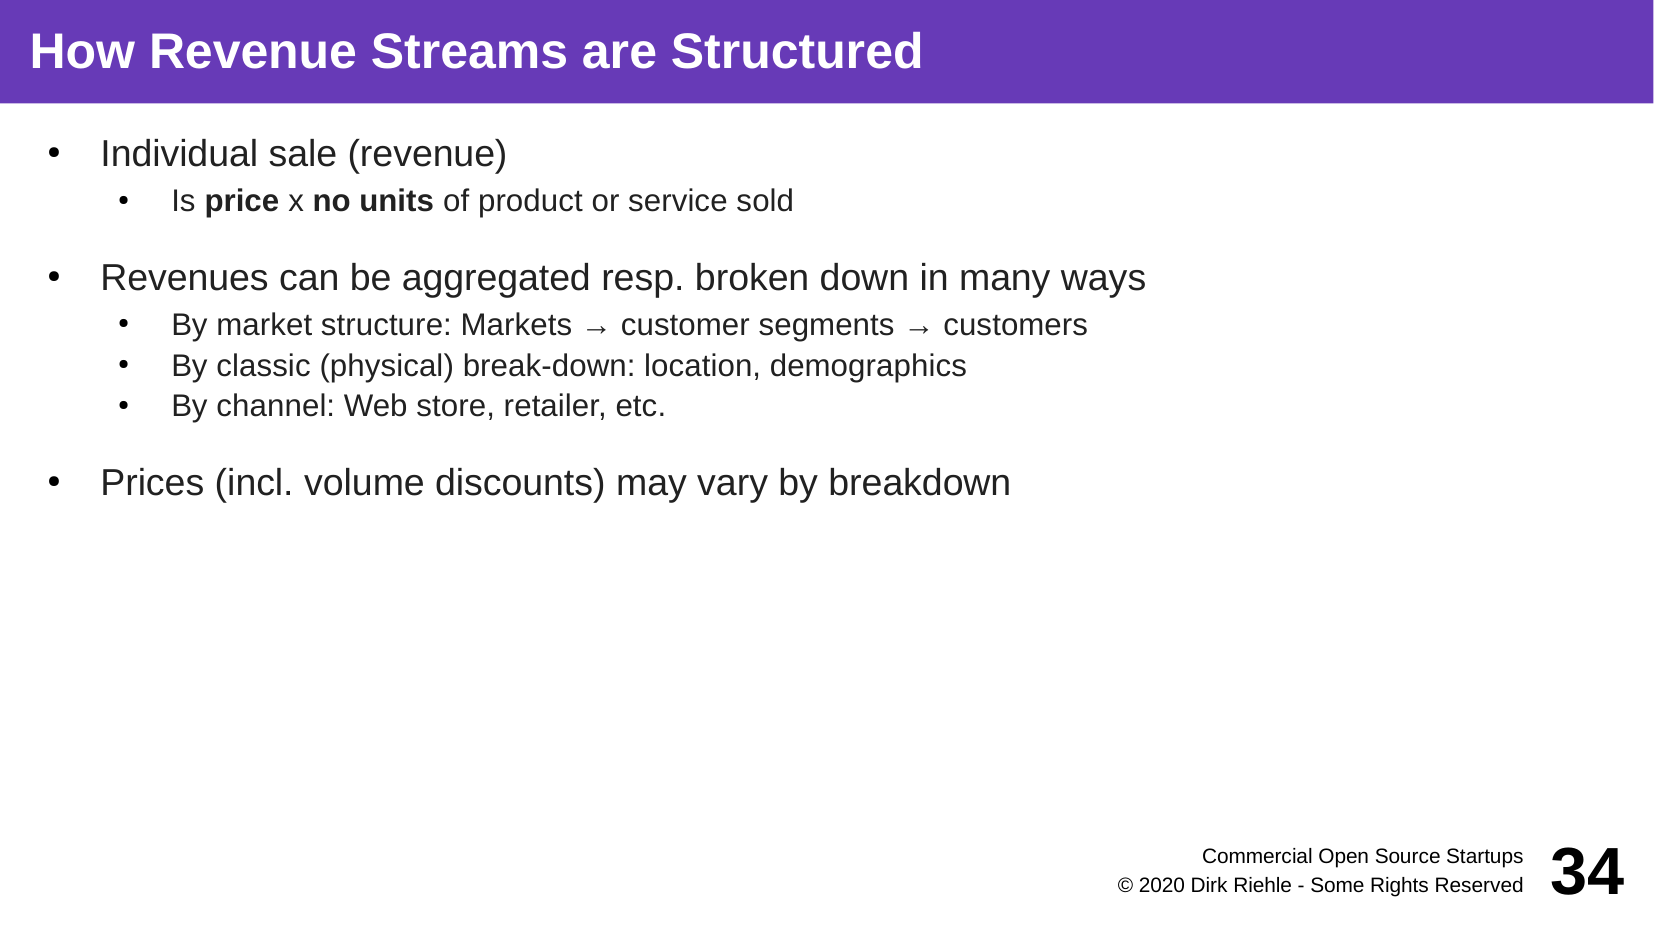

# How Revenue Streams are Structured
Individual sale (revenue)
Is price x no units of product or service sold
Revenues can be aggregated resp. broken down in many ways
By market structure: Markets → customer segments → customers
By classic (physical) break-down: location, demographics
By channel: Web store, retailer, etc.
Prices (incl. volume discounts) may vary by breakdown
Commercial Open Source Startups
34
© 2020 Dirk Riehle - Some Rights Reserved